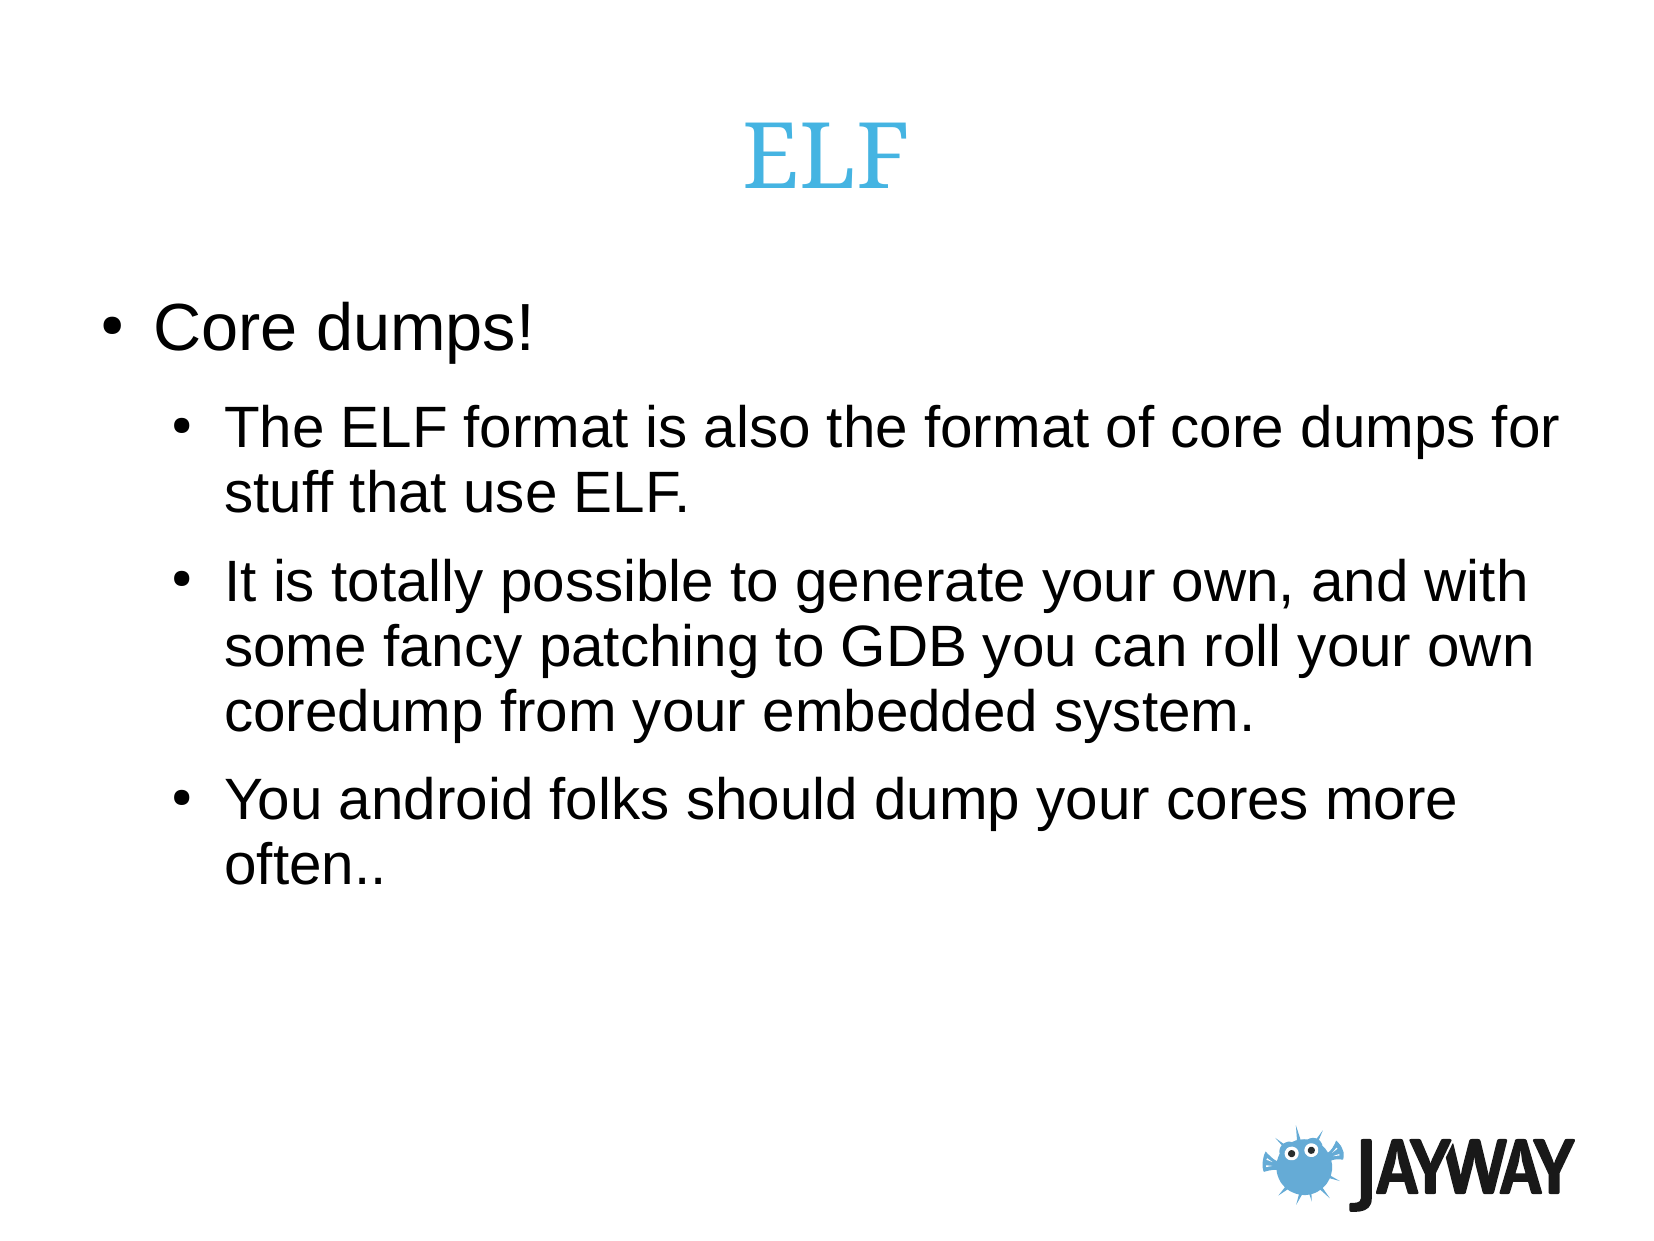

# ELF
Core dumps!
The ELF format is also the format of core dumps for stuff that use ELF.
It is totally possible to generate your own, and with some fancy patching to GDB you can roll your own coredump from your embedded system.
You android folks should dump your cores more often..